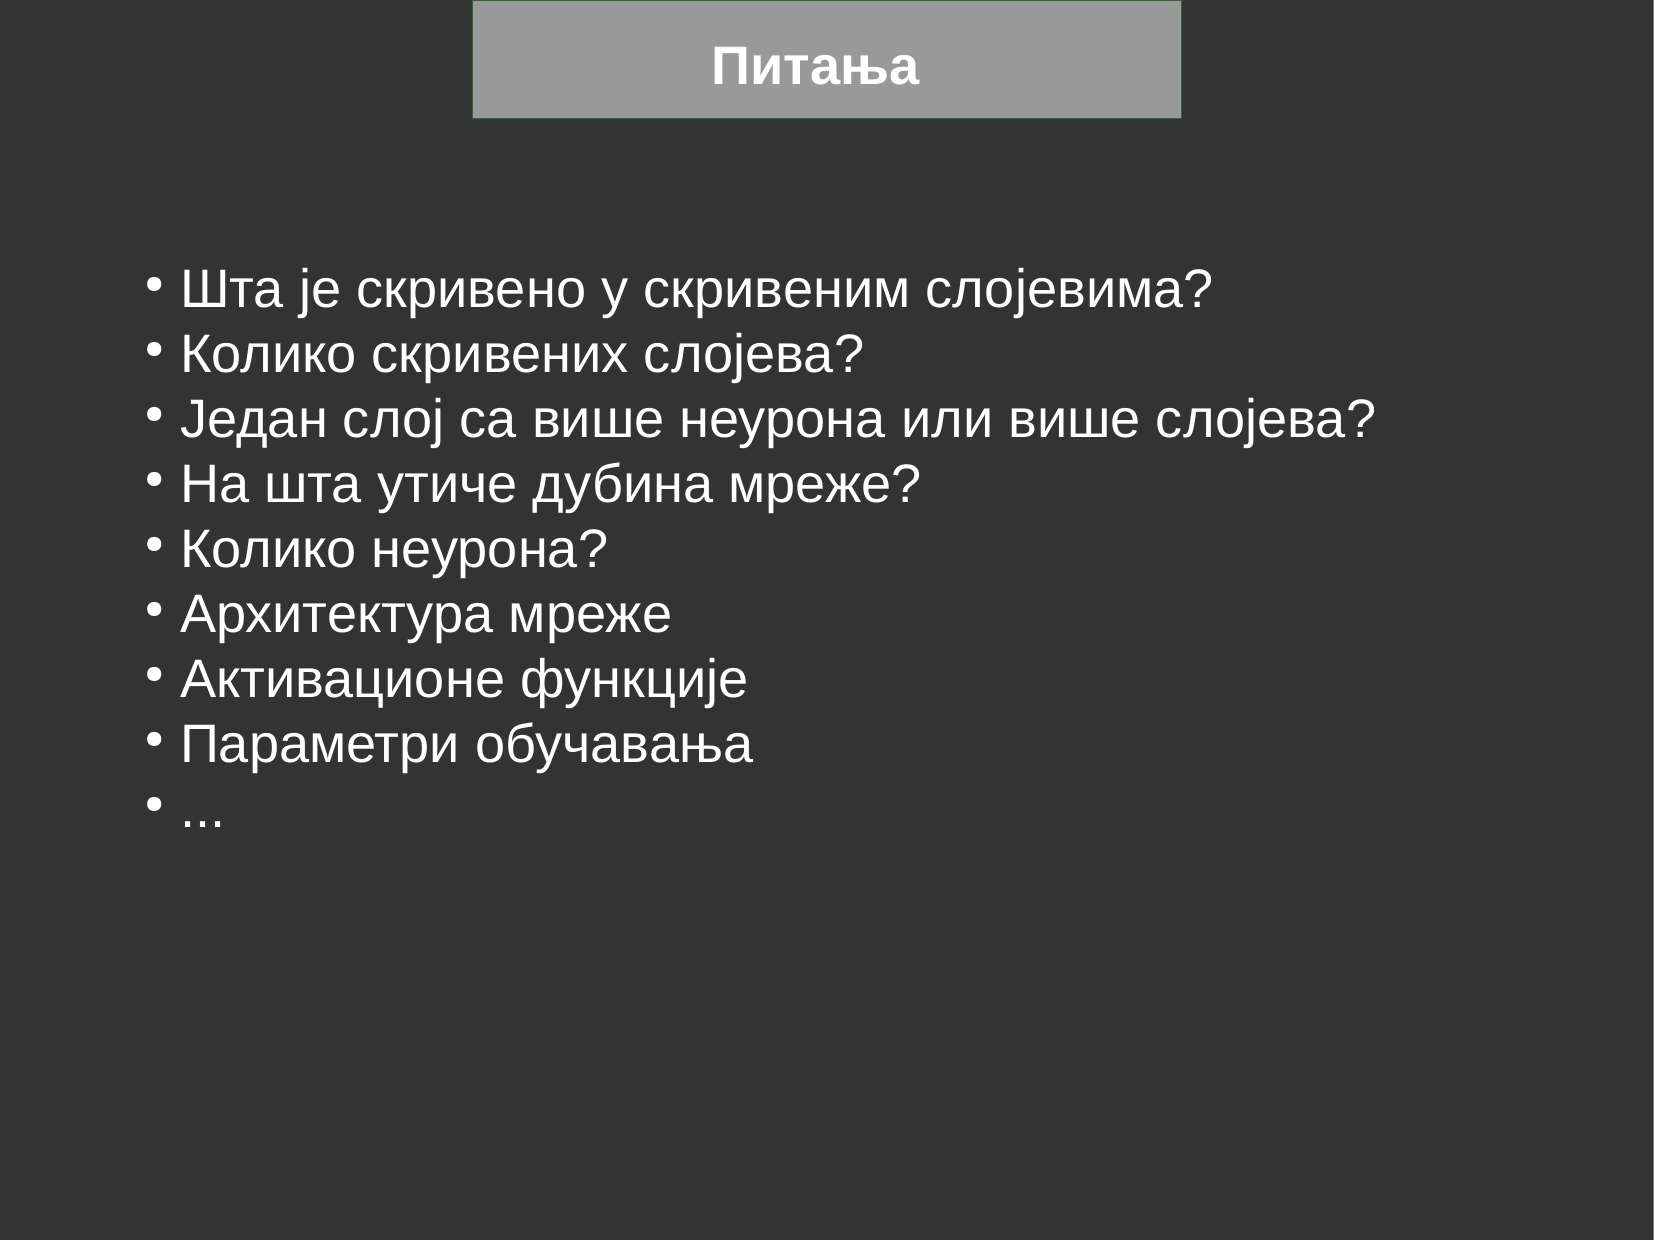

Питања
Шта је скривено у скривеним слојевима?
Колико скривених слојева?
Један слој са више неурона или више слојева?
На шта утиче дубина мреже?
Колико неурона?
Архитектура мреже
Активационе функције
Параметри обучавања
...